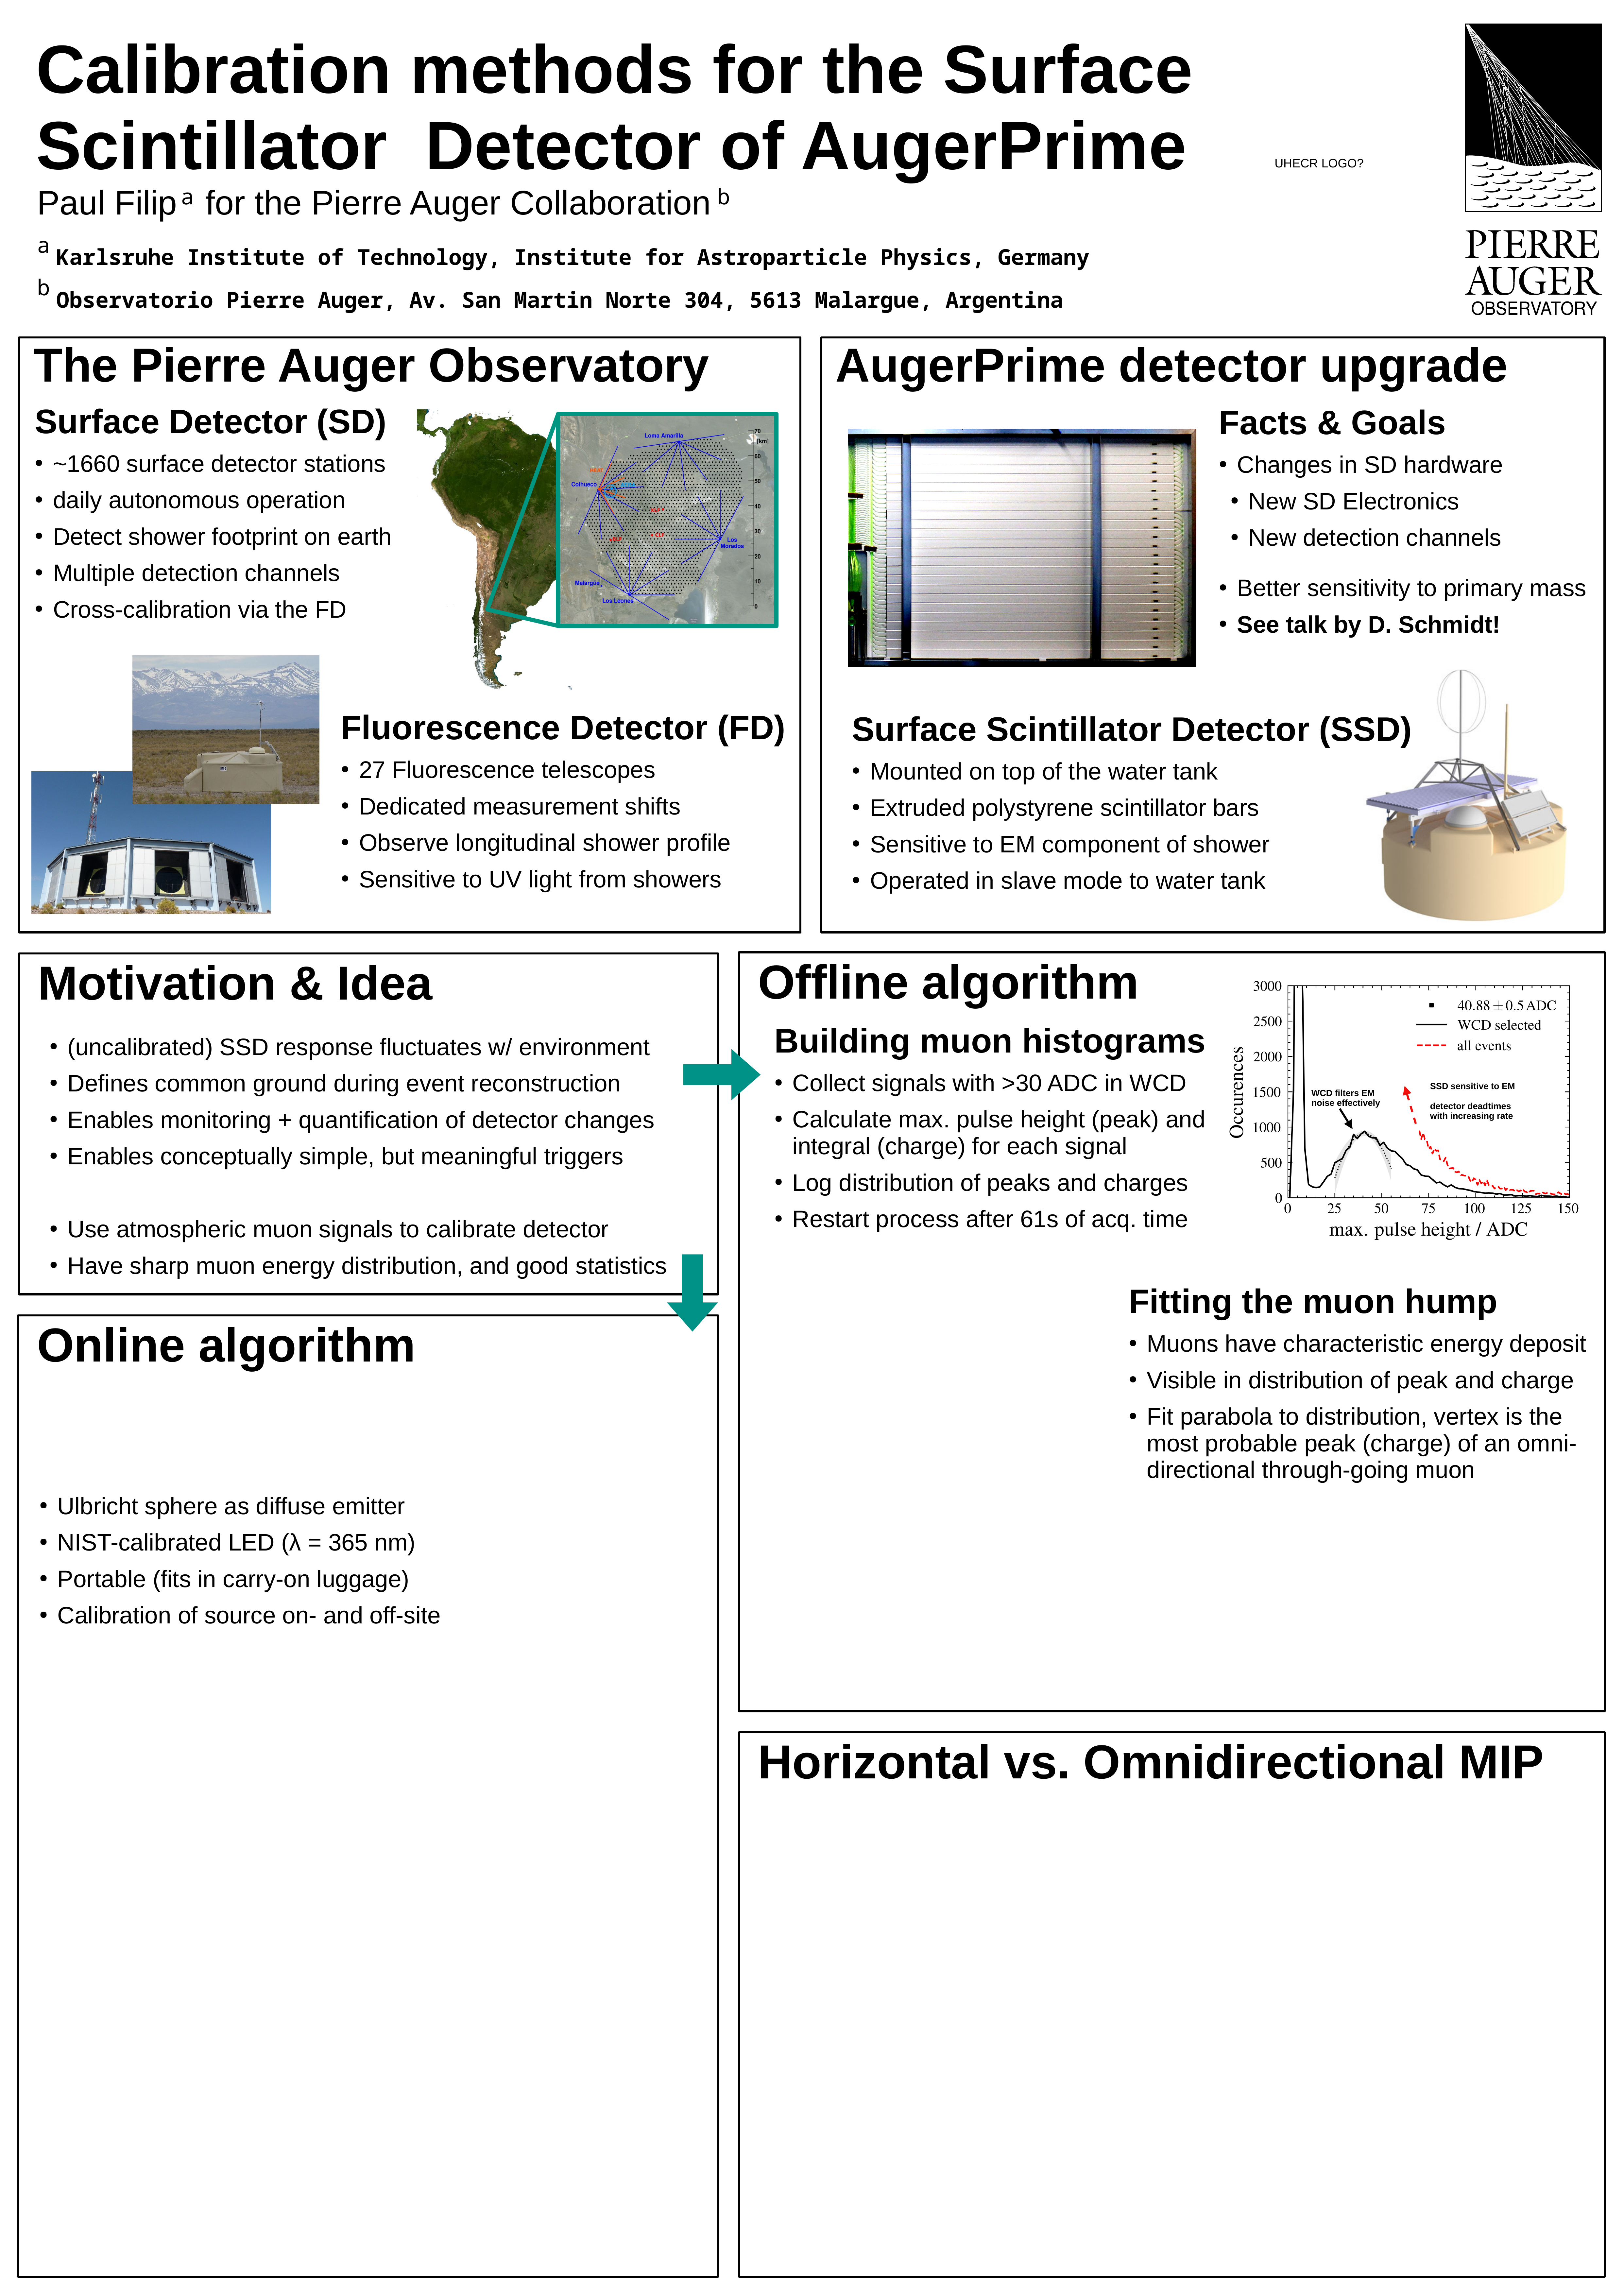

# Calibration methods for the Surface Scintillator Detector of AugerPrime
UHECR LOGO?
a b
Paul Filip for the Pierre Auger Collaboration
a
b
Karlsruhe Institute of Technology, Institute for Astroparticle Physics, Germany
Observatorio Pierre Auger, Av. San Martin Norte 304, 5613 Malargue, Argentina
 The Pierre Auger Observatory
 AugerPrime detector upgrade
Surface Detector (SD)
 ~1660 surface detector stations
 daily autonomous operation
 Detect shower footprint on earth
 Multiple detection channels
 Cross-calibration via the FD
Facts & Goals
 Changes in SD hardware
 New SD Electronics
 New detection channels
 Better sensitivity to primary mass
 See talk by D. Schmidt!
Fluorescence Detector (FD)
 27 Fluorescence telescopes
 Dedicated measurement shifts
 Observe longitudinal shower profile
 Sensitive to UV light from showers
Surface Scintillator Detector (SSD)
 Mounted on top of the water tank
 Extruded polystyrene scintillator bars
 Sensitive to EM component of shower
 Operated in slave mode to water tank
 Offline algorithm
 Motivation & Idea
Building muon histograms
 Collect signals with >30 ADC in WCD
 Calculate max. pulse height (peak) and integral (charge) for each signal
 Log distribution of peaks and charges
 Restart process after 61s of acq. time
 (uncalibrated) SSD response fluctuates w/ environment
 Defines common ground during event reconstruction
 Enables monitoring + quantification of detector changes
 Enables conceptually simple, but meaningful triggers
 Use atmospheric muon signals to calibrate detector
 Have sharp muon energy distribution, and good statistics
SSD sensitive to EM
detector deadtimes with increasing rate
WCD filters EM noise effectively
Fitting the muon hump
 Muons have characteristic energy deposit
 Visible in distribution of peak and charge
 Fit parabola to distribution, vertex is the most probable peak (charge) of an omni- directional through-going muon
 Online algorithm
 Ulbricht sphere as diffuse emitter
 NIST-calibrated LED (λ = 365 nm)
 Portable (fits in carry-on luggage)
 Calibration of source on- and off-site
 Horizontal vs. Omnidirectional MIP